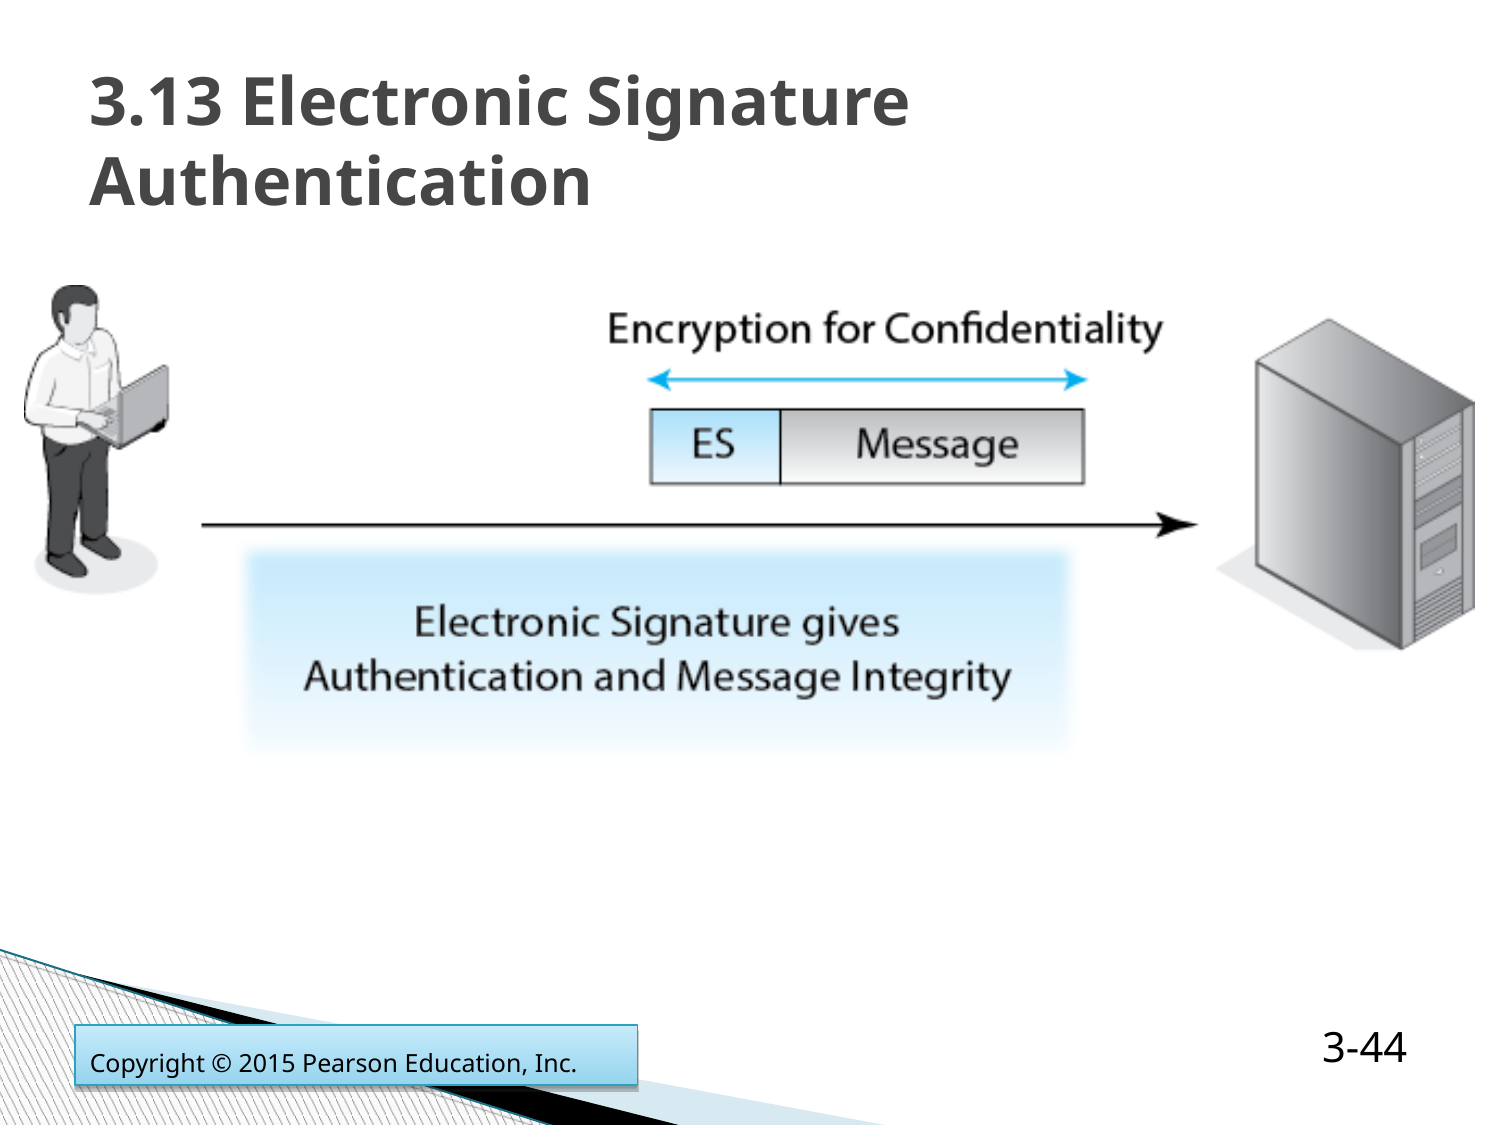

# 3.13 Electronic Signature Authentication
Copyright © 2015 Pearson Education, Inc.